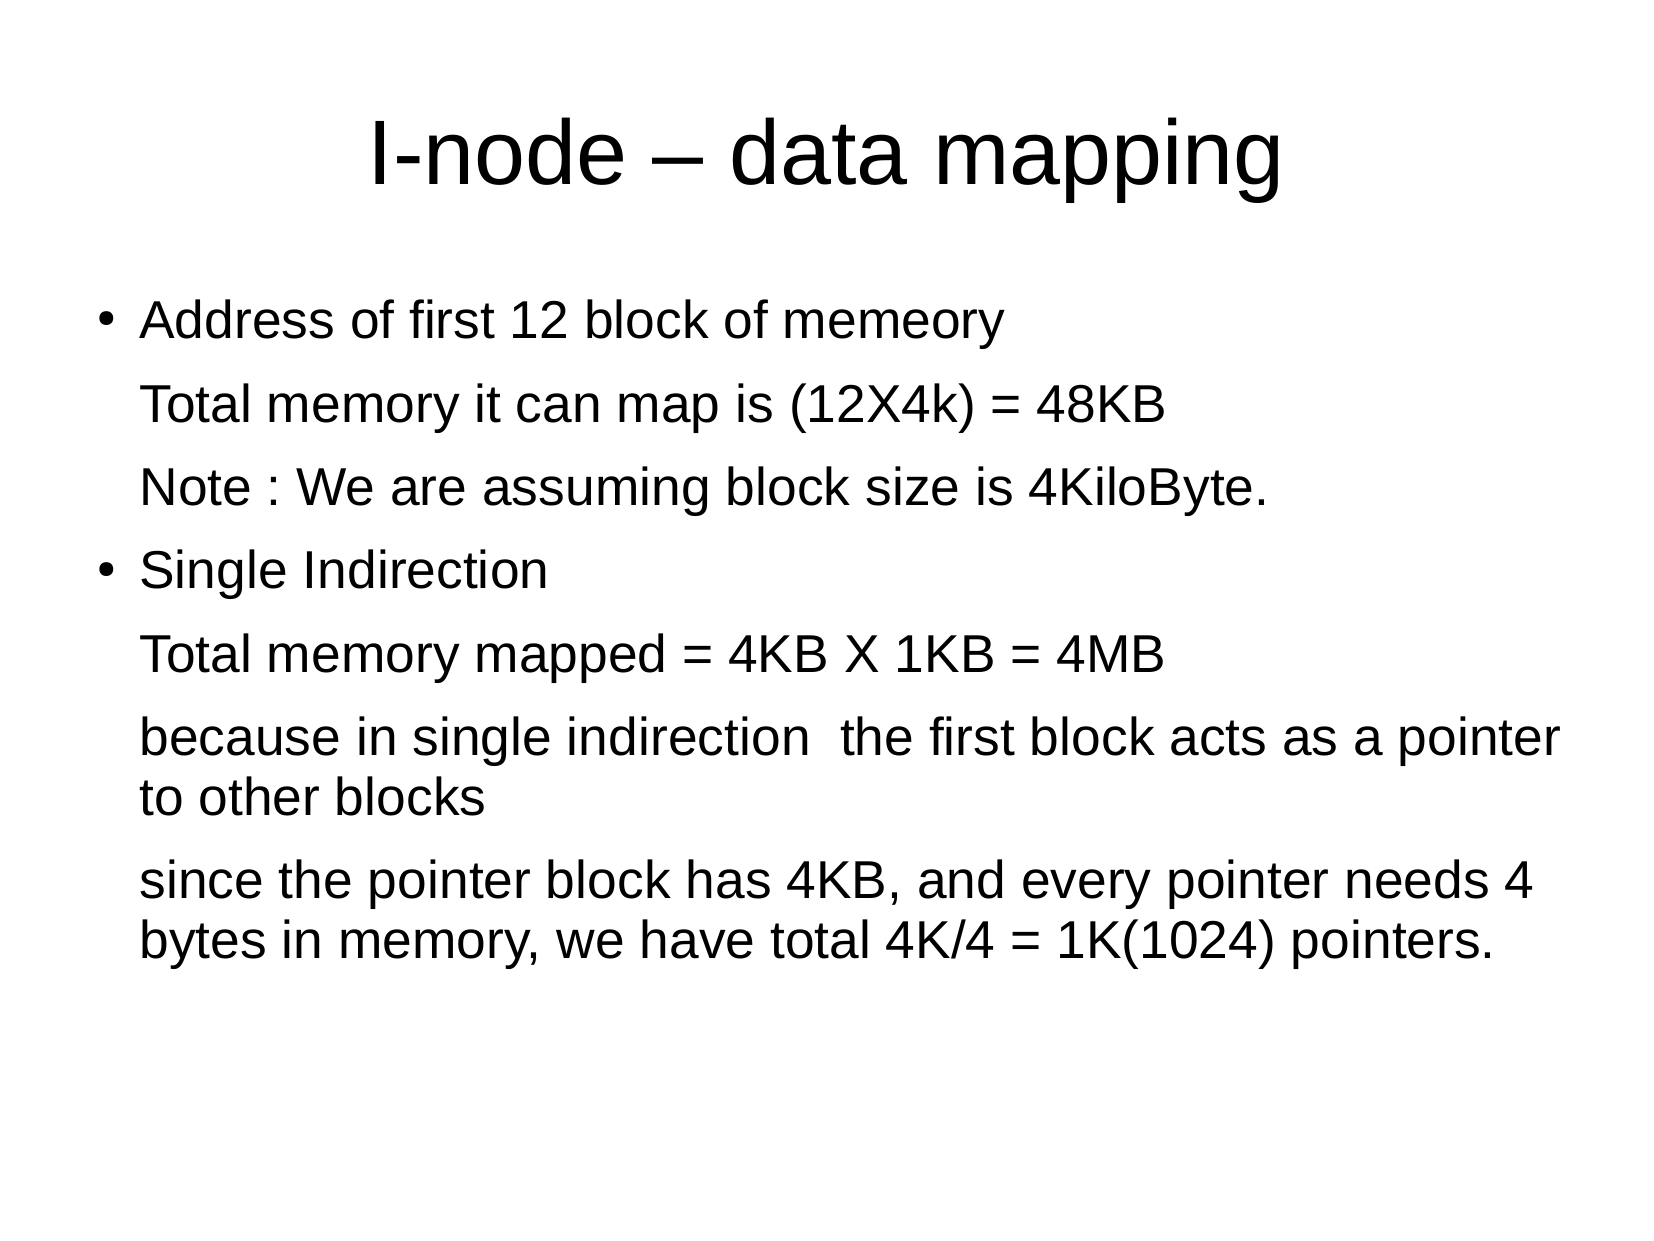

# I-node – data mapping
Address of first 12 block of memeory
Total memory it can map is (12X4k) = 48KB
Note : We are assuming block size is 4KiloByte.
Single Indirection
Total memory mapped = 4KB X 1KB = 4MB
because in single indirection the first block acts as a pointer to other blocks
since the pointer block has 4KB, and every pointer needs 4 bytes in memory, we have total 4K/4 = 1K(1024) pointers.